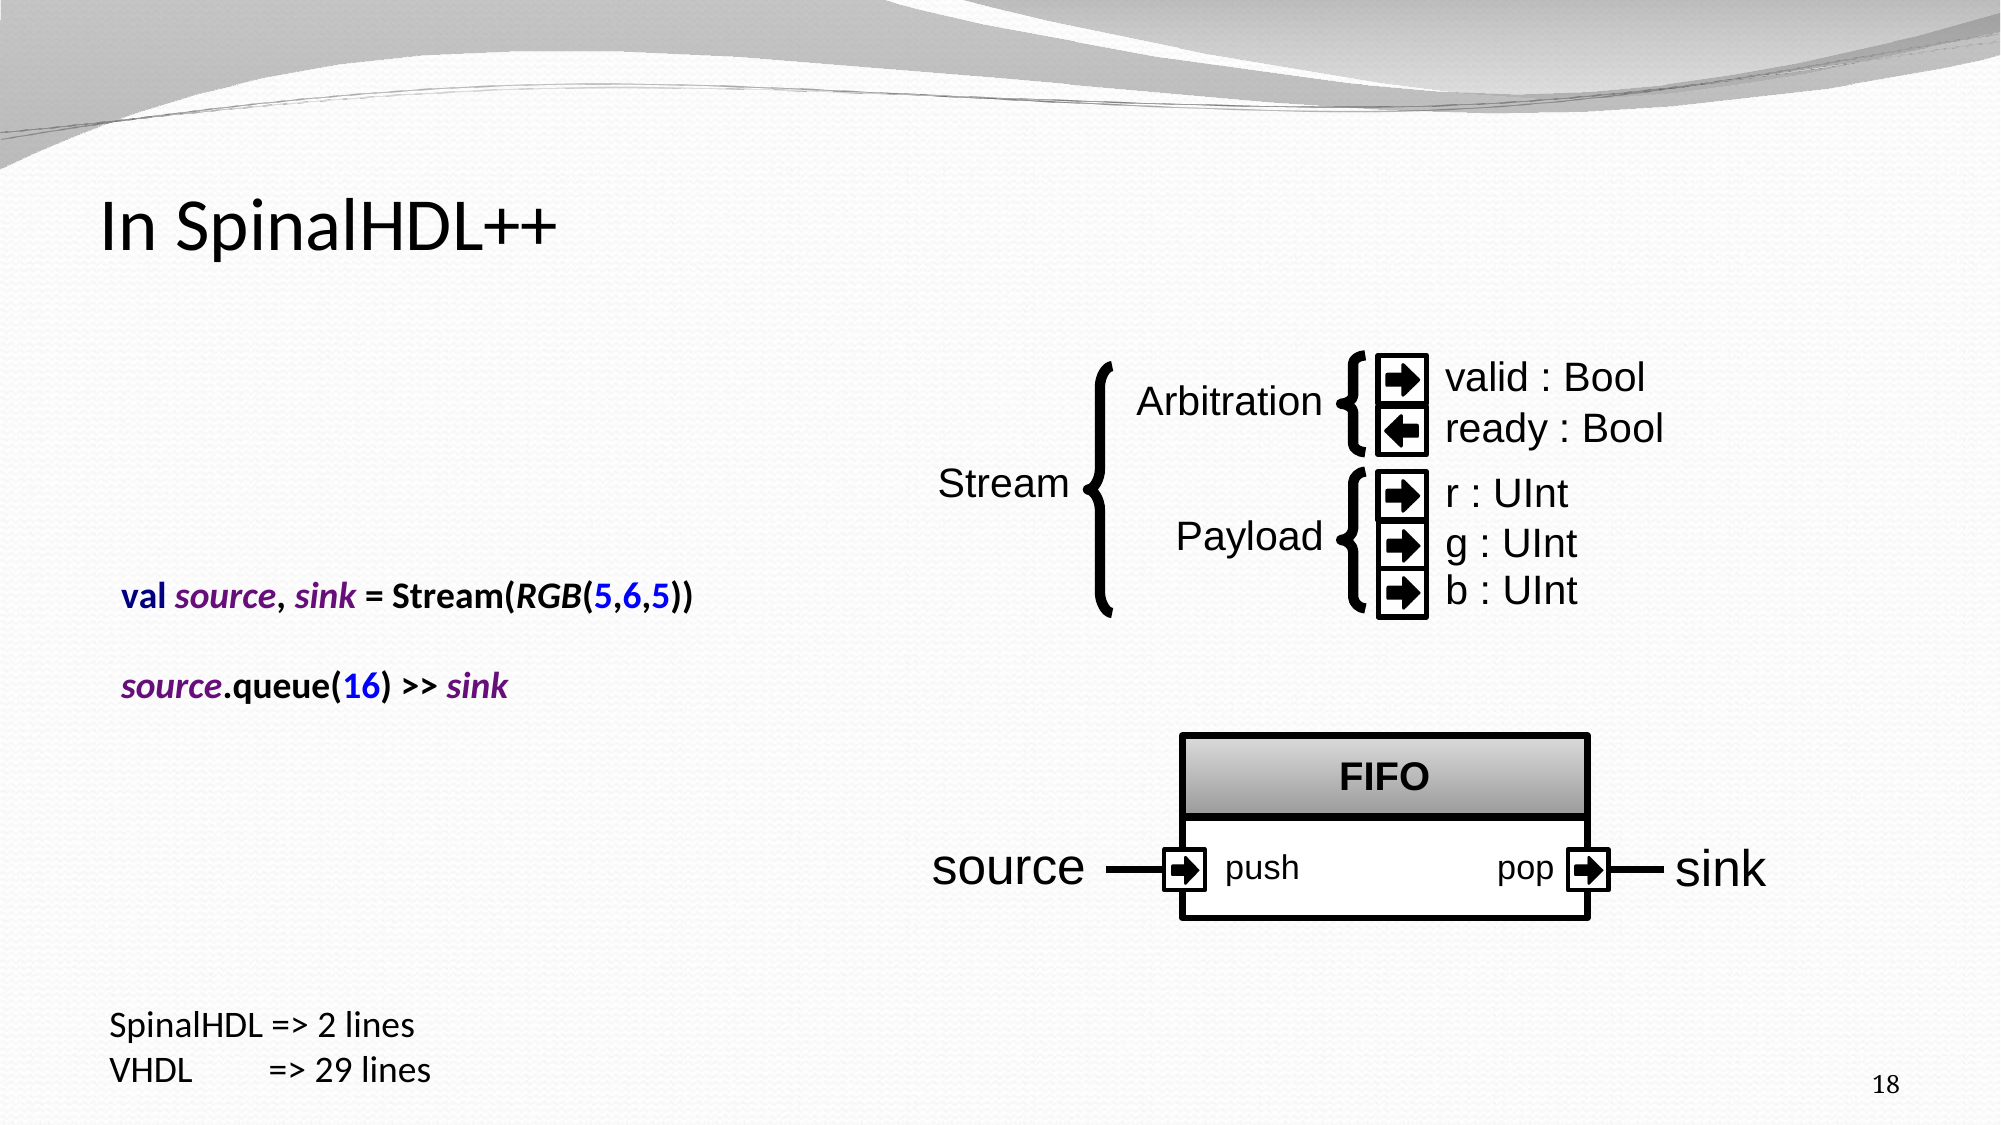

# In SpinalHDL++
val source, sink = Stream(RGB(5,6,5))
source.queue(16) >> sink
SpinalHDL => 2 lines
VHDL => 29 lines